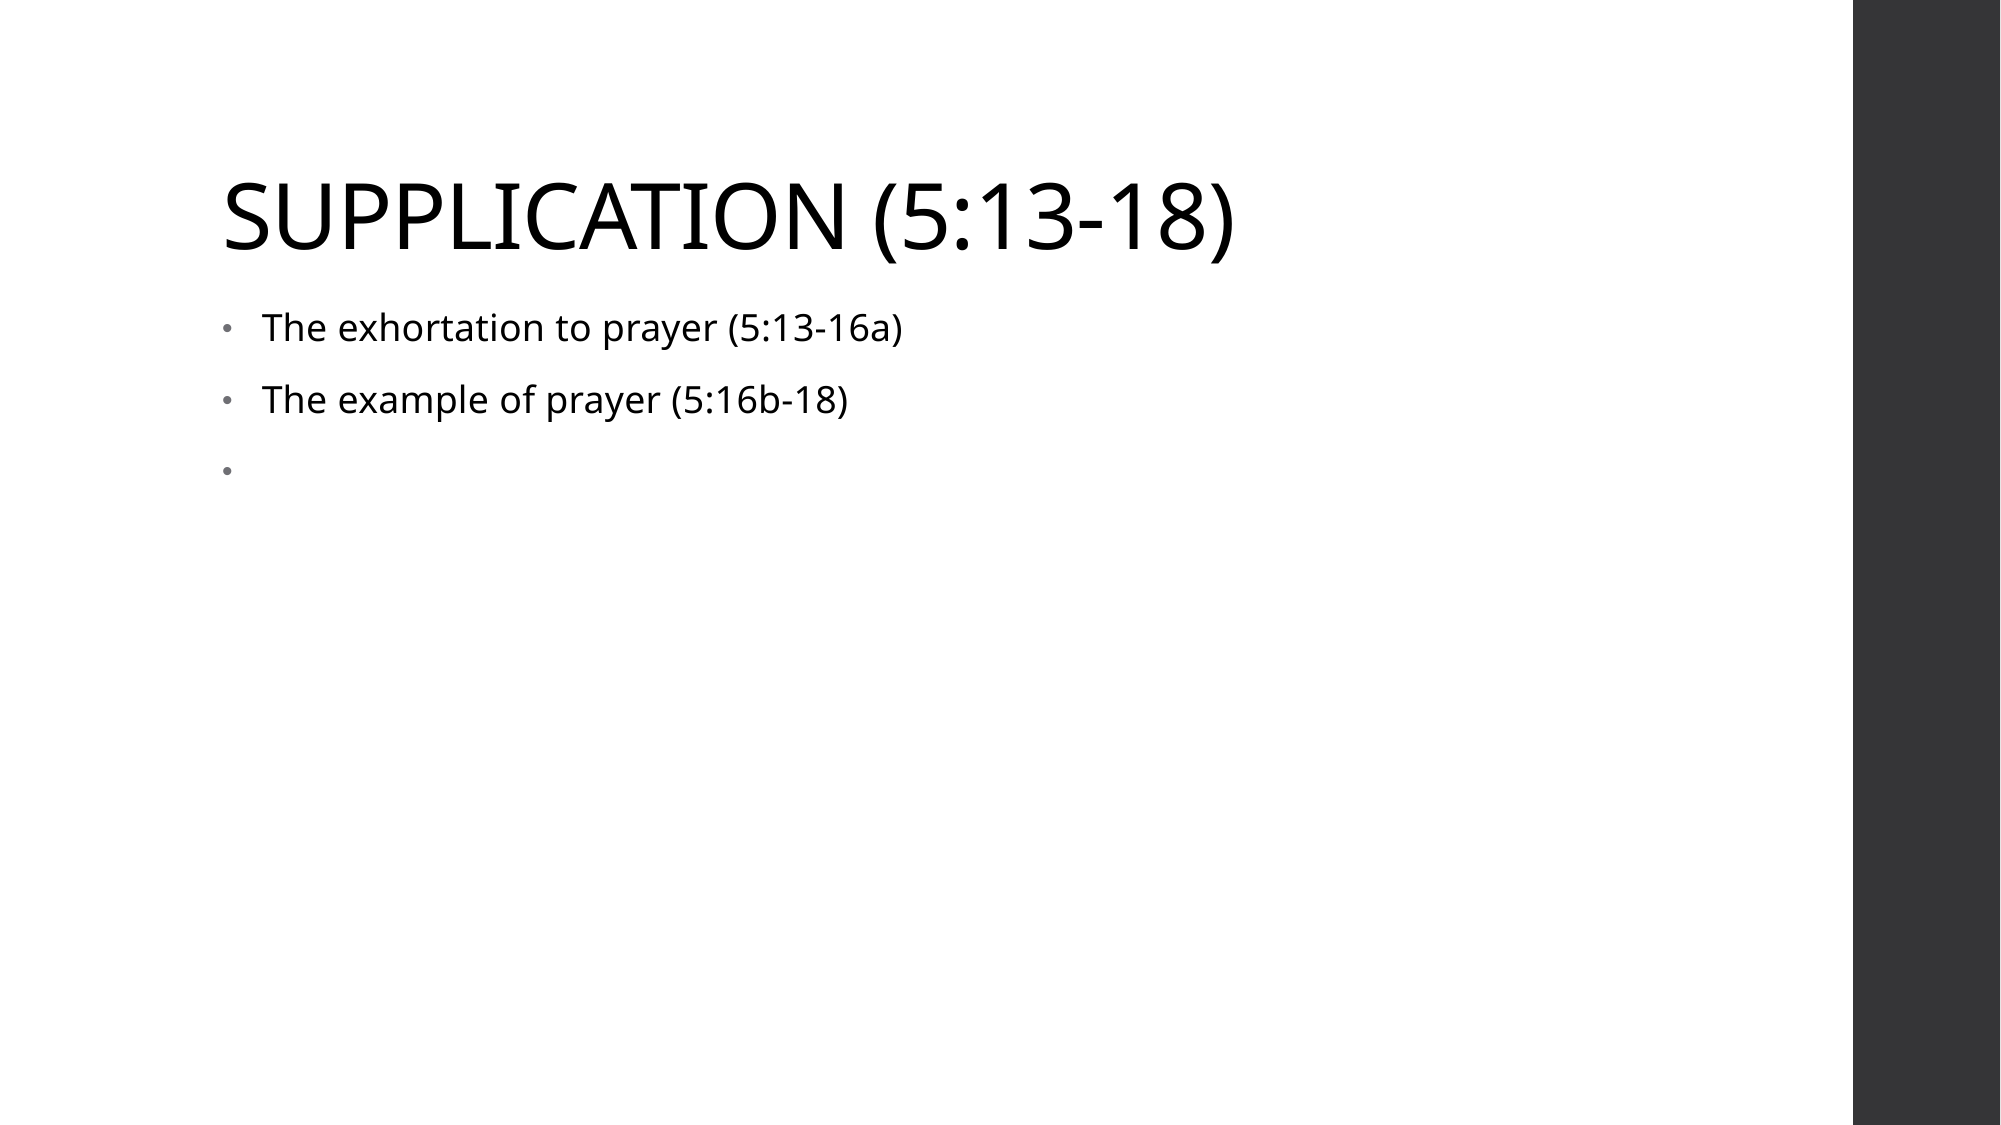

# SUPPLICATION (5:13-18)
 The exhortation to prayer (5:13-16a)
 The example of prayer (5:16b-18)